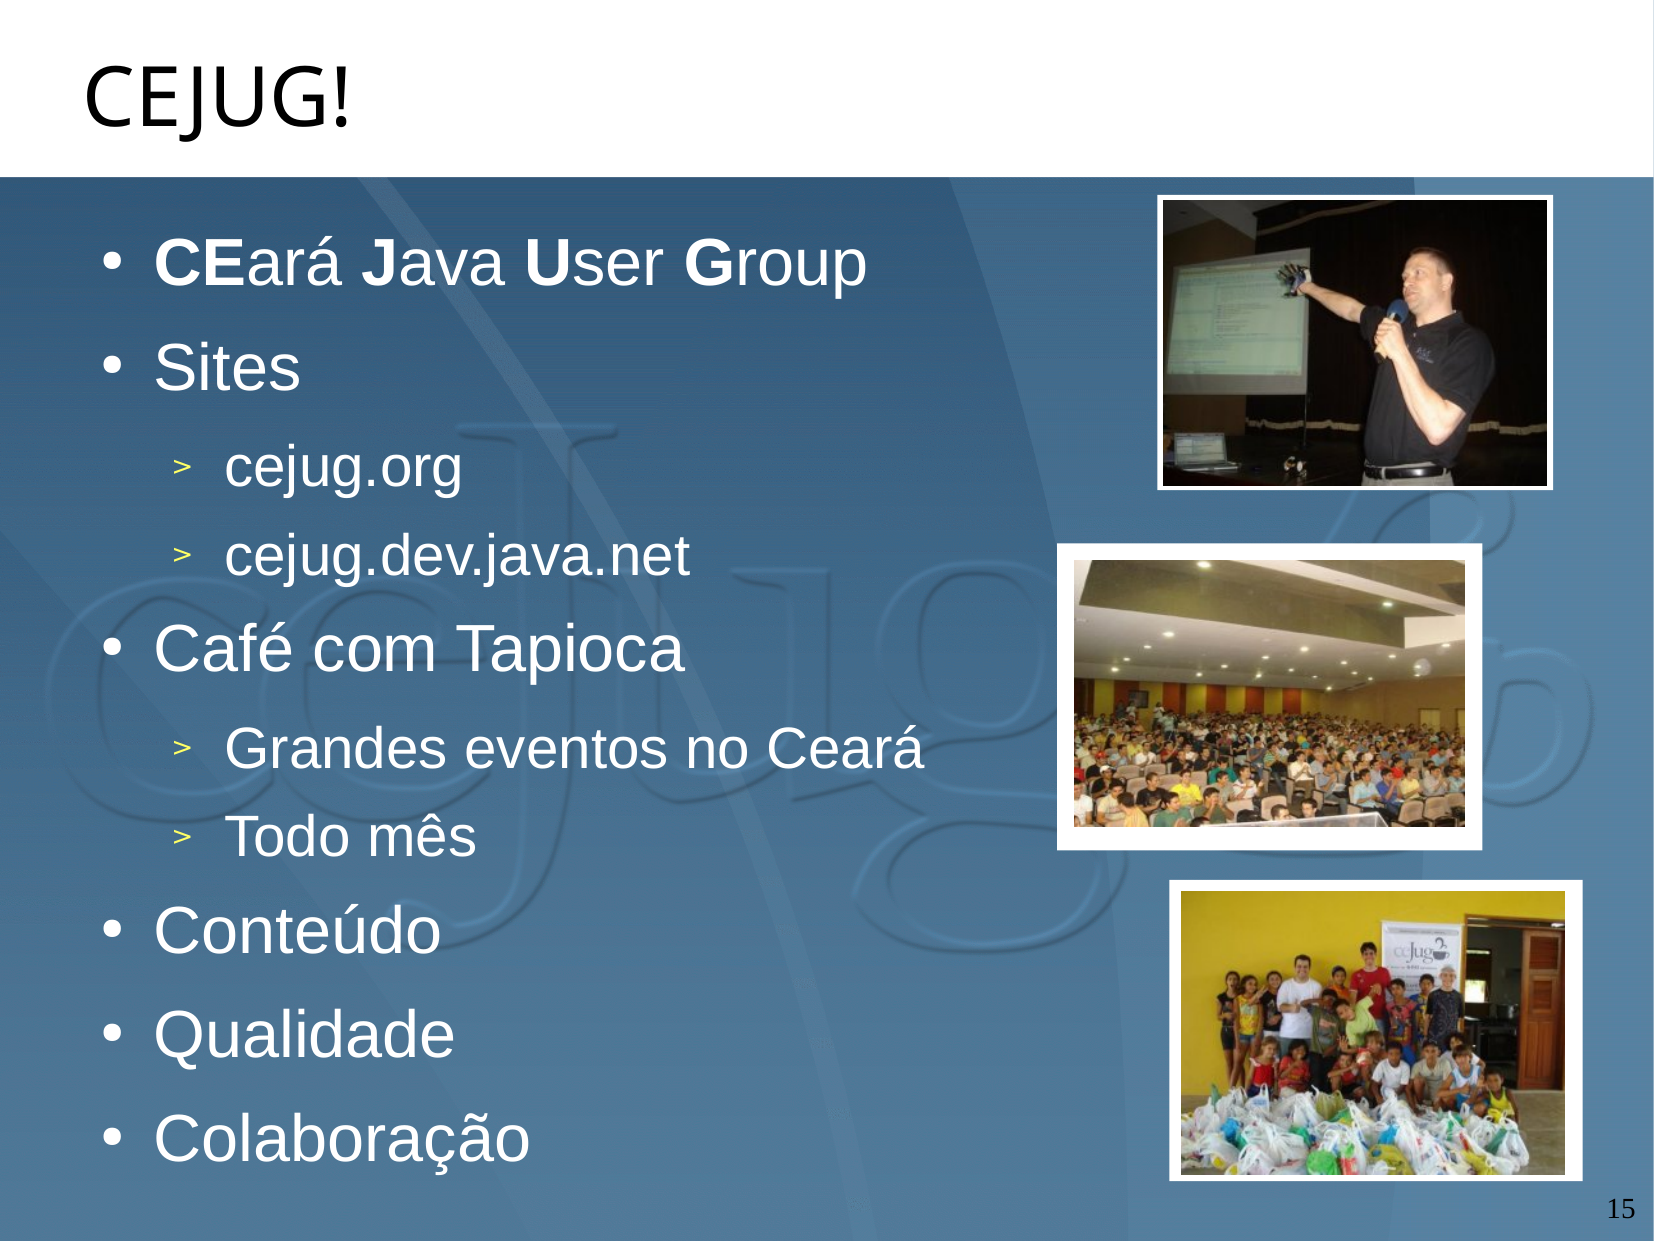

# CEJUG!
CEará Java User Group
Sites
cejug.org
cejug.dev.java.net
Café com Tapioca
Grandes eventos no Ceará
Todo mês
Conteúdo
Qualidade
Colaboração
15